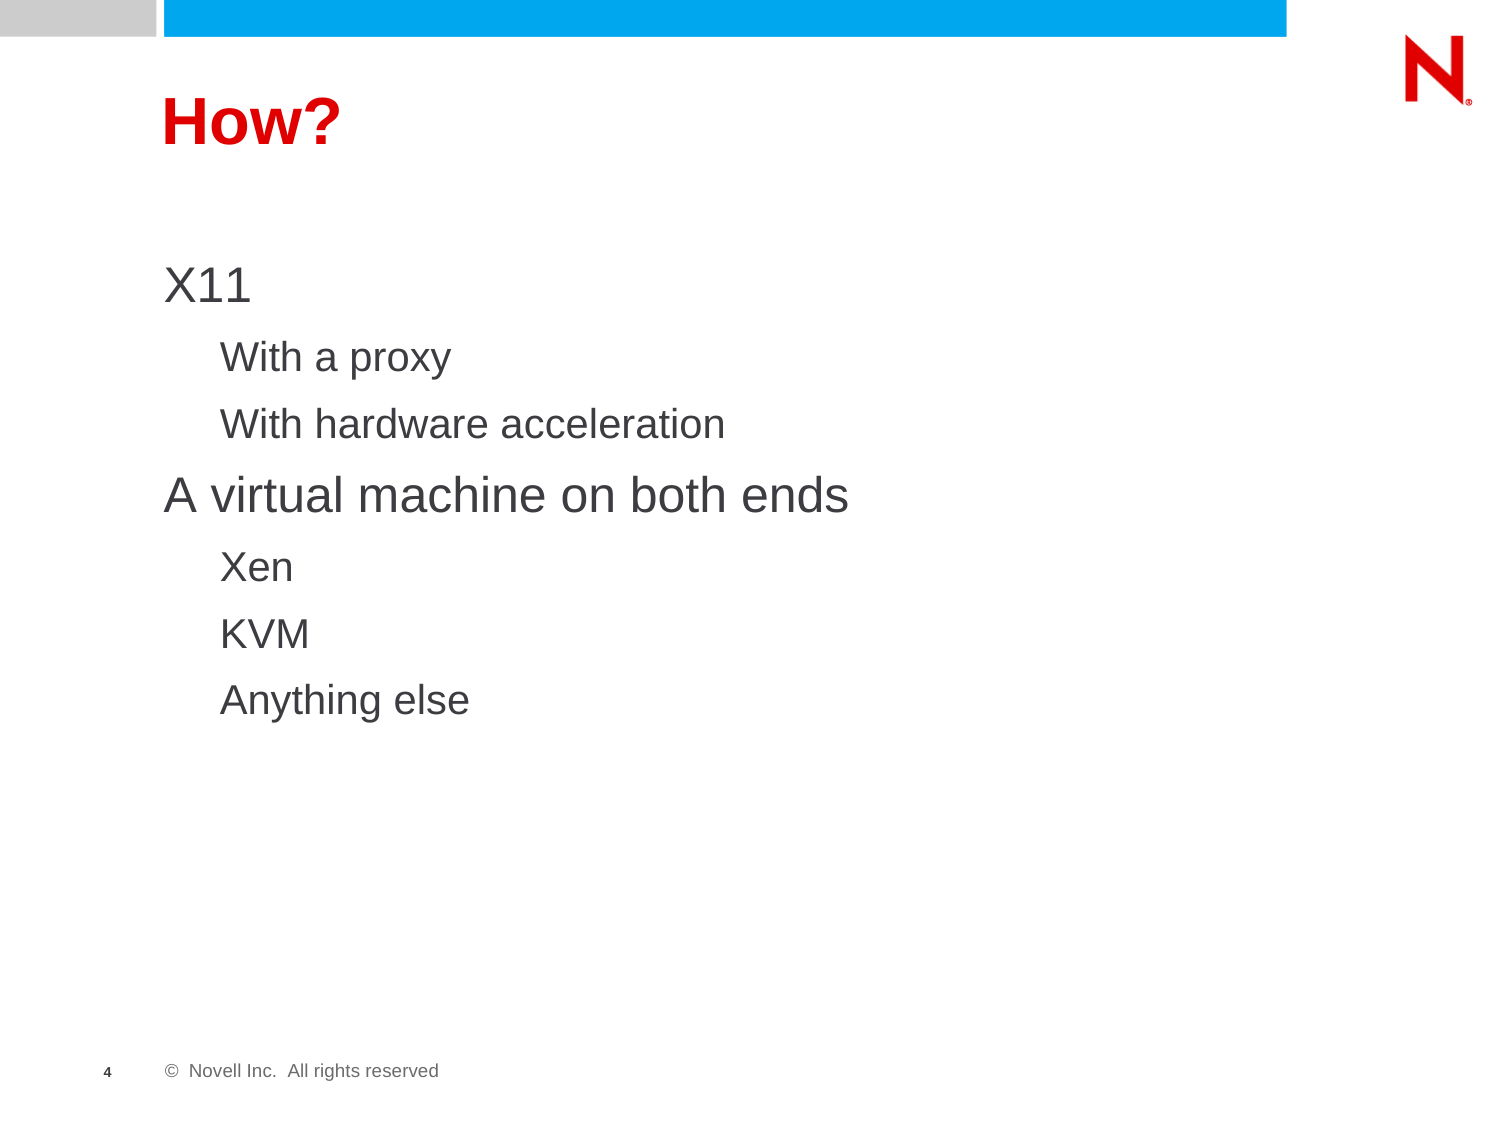

# How?
X11
With a proxy
With hardware acceleration
A virtual machine on both ends
Xen
KVM
Anything else